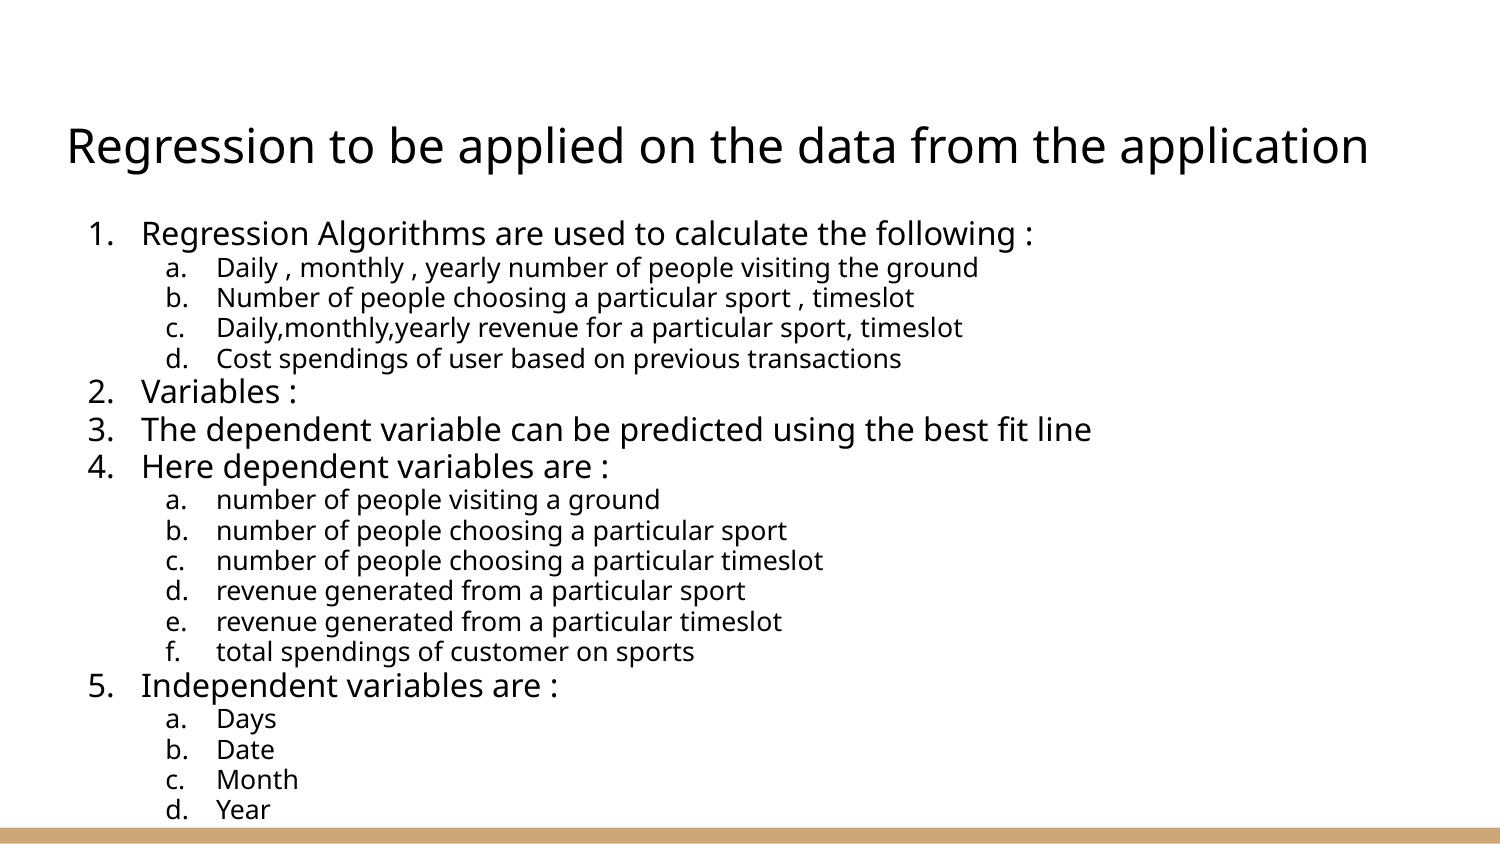

# Regression to be applied on the data from the application
Regression Algorithms are used to calculate the following :
Daily , monthly , yearly number of people visiting the ground
Number of people choosing a particular sport , timeslot
Daily,monthly,yearly revenue for a particular sport, timeslot
Cost spendings of user based on previous transactions
Variables :
The dependent variable can be predicted using the best fit line
Here dependent variables are :
number of people visiting a ground
number of people choosing a particular sport
number of people choosing a particular timeslot
revenue generated from a particular sport
revenue generated from a particular timeslot
total spendings of customer on sports
Independent variables are :
Days
Date
Month
Year